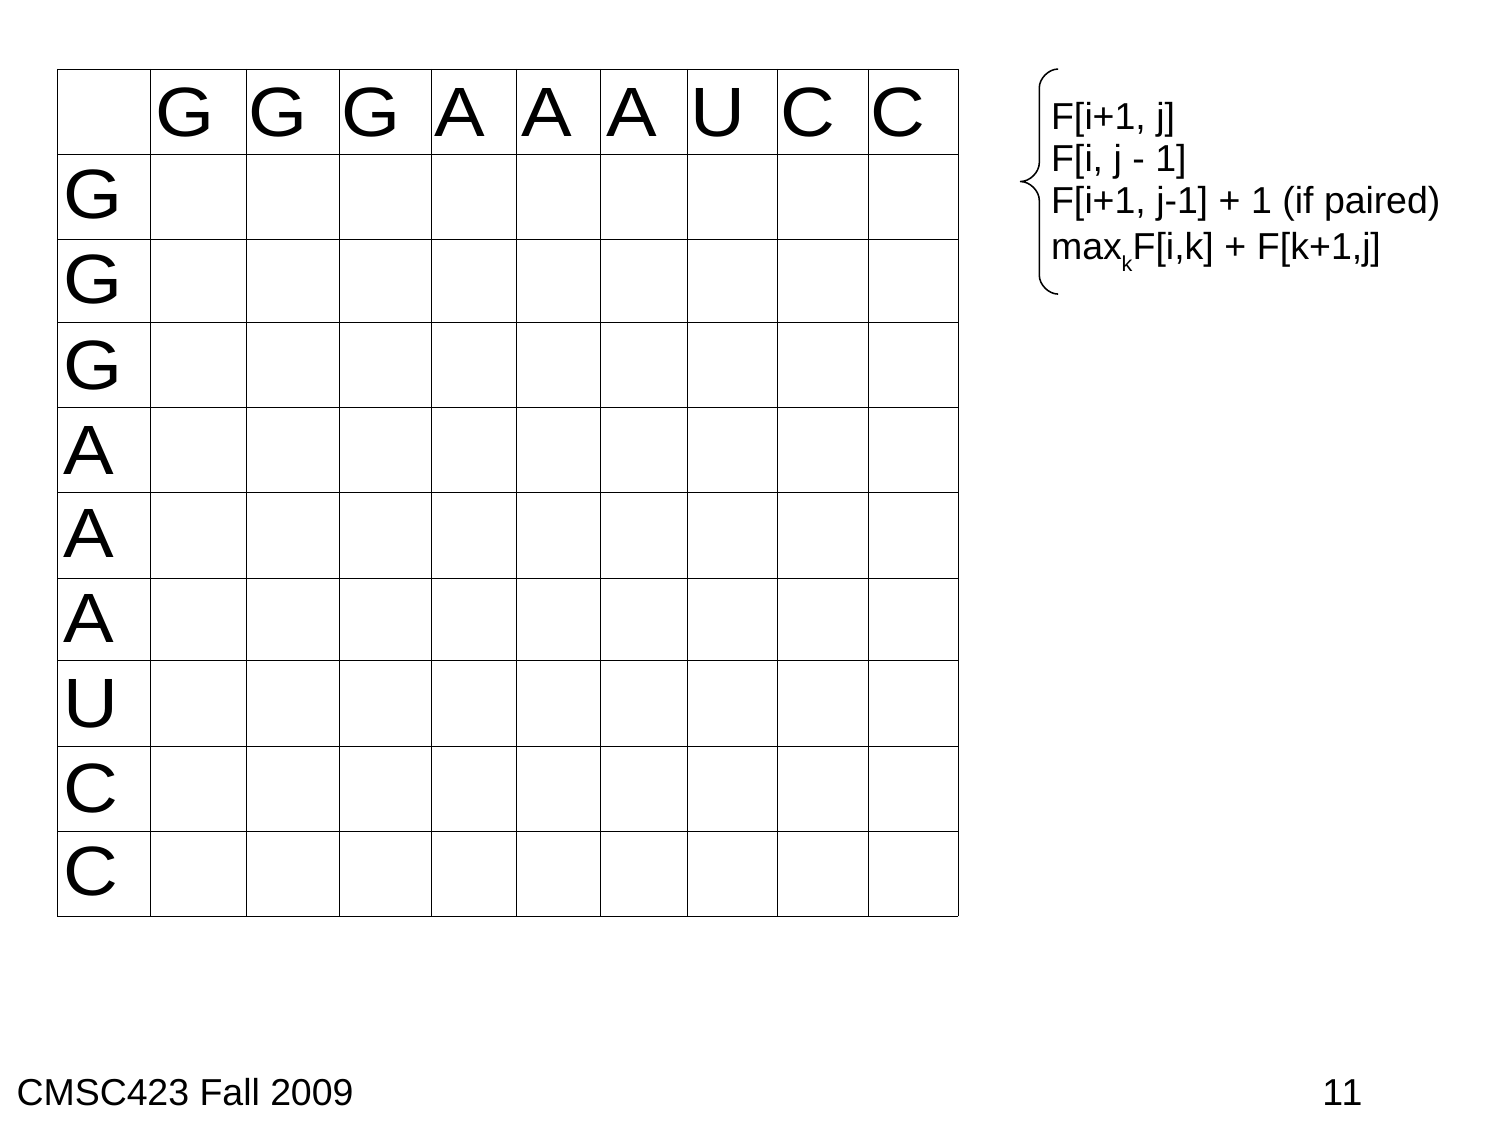

F[i+1, j]
F[i, j - 1]
F[i+1, j-1] + 1 (if paired)‏
maxkF[i,k] + F[k+1,j]
CMSC423 Fall 2009
11